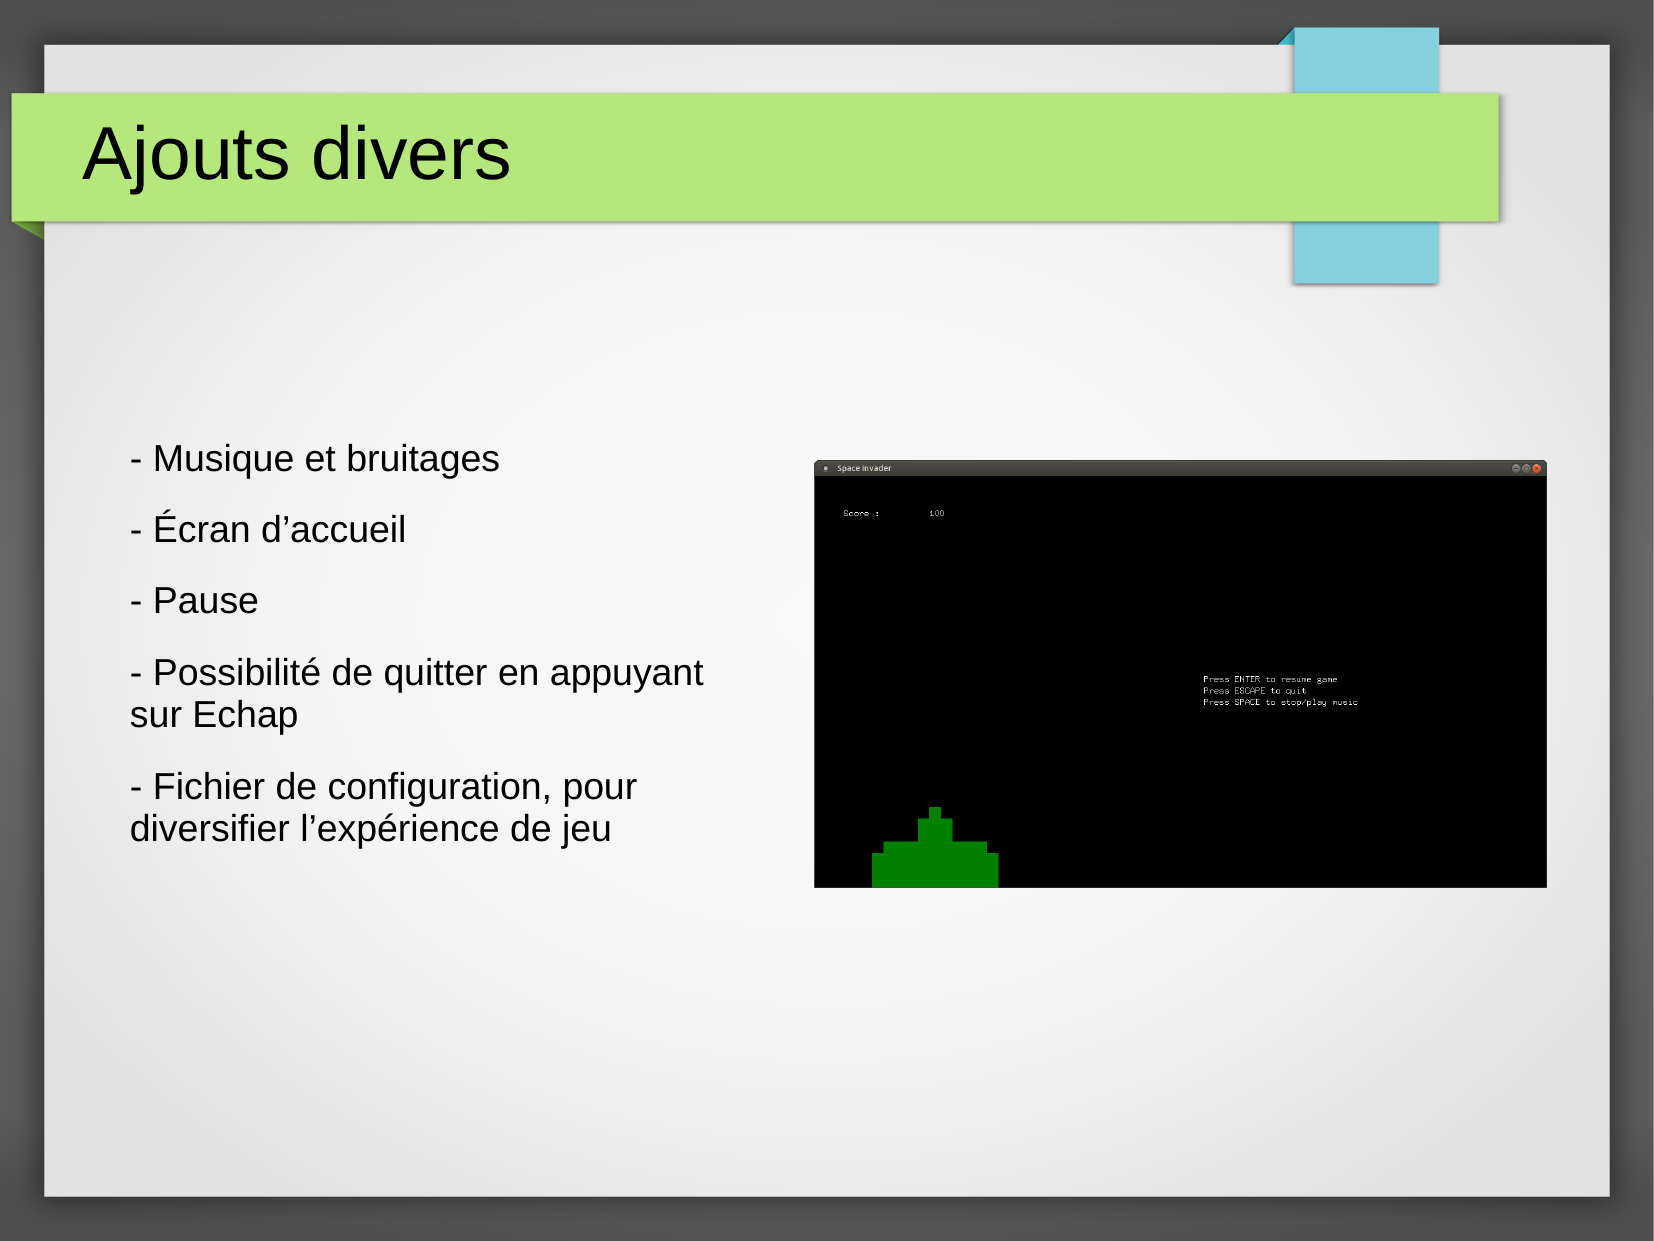

# Ajouts divers
- Musique et bruitages
- Écran d’accueil
- Pause
- Possibilité de quitter en appuyant sur Echap
- Fichier de configuration, pour diversifier l’expérience de jeu